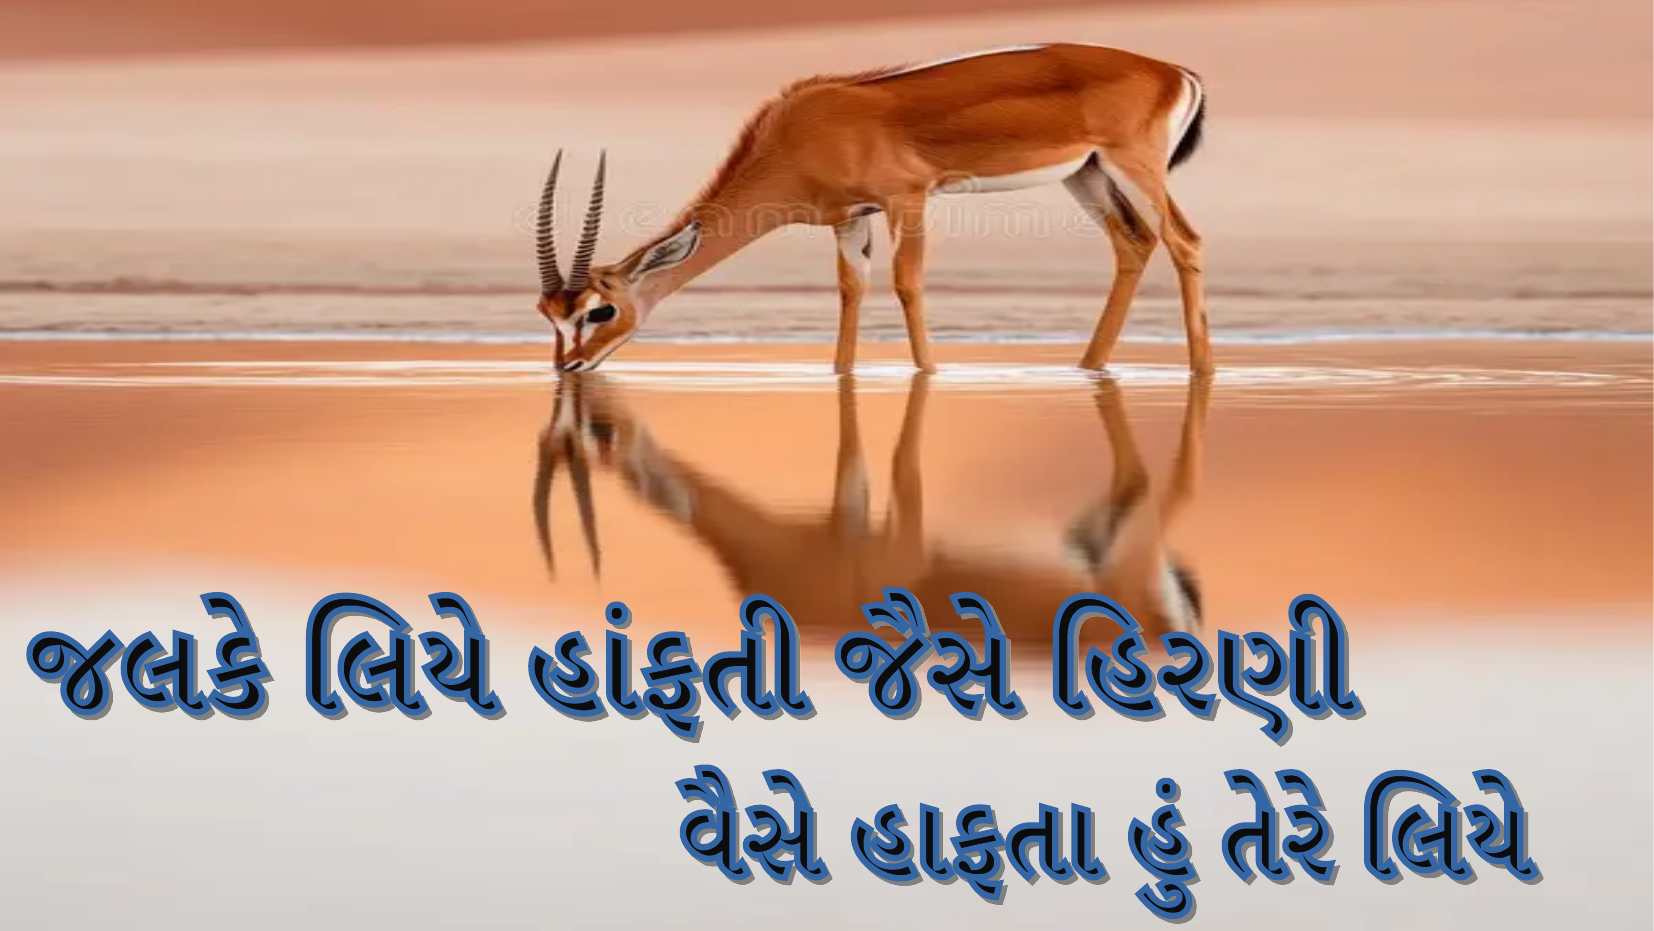

જલકે લિયે હાંફતી જૈસે હિરણી
 વૈસે હાફતા હું તેરે લિયે